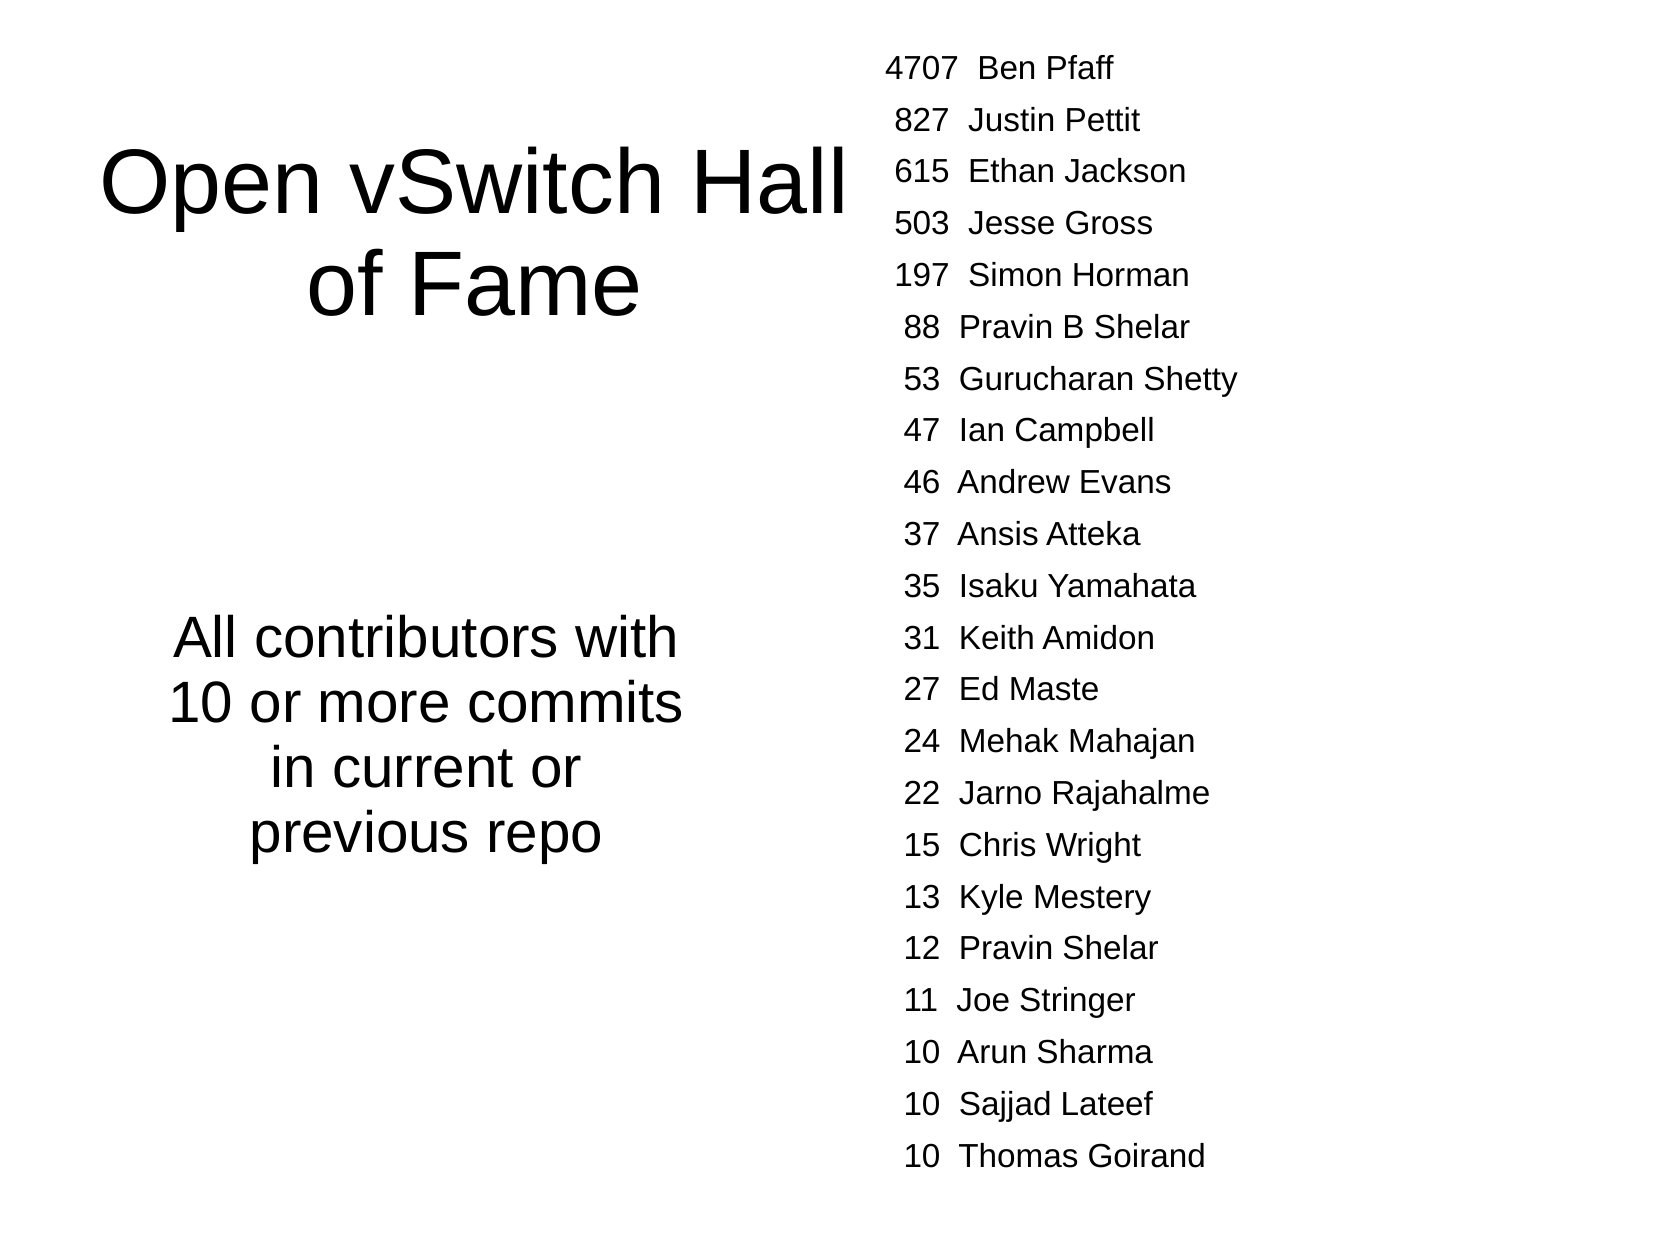

# Open vSwitch Hall of Fame
 4707 Ben Pfaff
 827 Justin Pettit
 615 Ethan Jackson
 503 Jesse Gross
 197 Simon Horman
 88 Pravin B Shelar
 53 Gurucharan Shetty
 47 Ian Campbell
 46 Andrew Evans
 37 Ansis Atteka
 35 Isaku Yamahata
 31 Keith Amidon
 27 Ed Maste
 24 Mehak Mahajan
 22 Jarno Rajahalme
 15 Chris Wright
 13 Kyle Mestery
 12 Pravin Shelar
 11 Joe Stringer
 10 Arun Sharma
 10 Sajjad Lateef
 10 Thomas Goirand
All contributors with 10 or more commits in current or previous repo